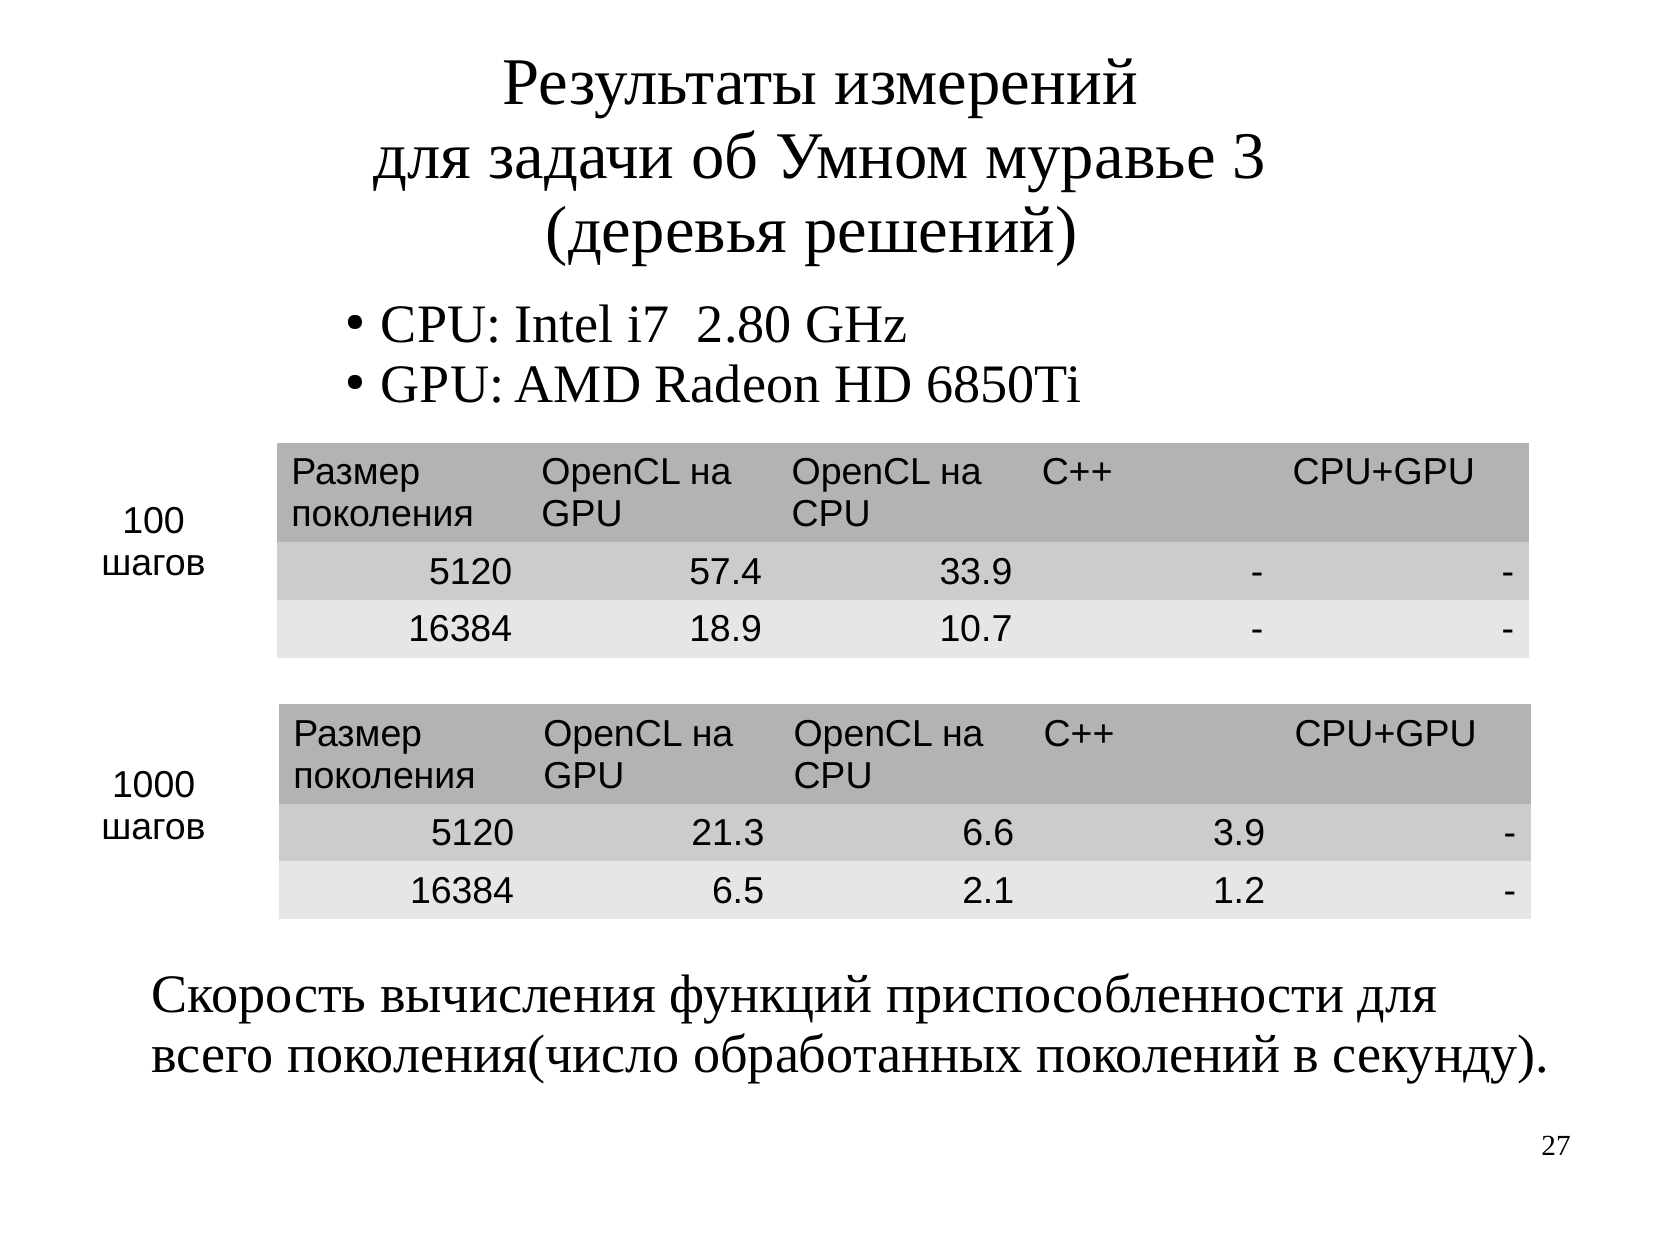

Результаты измерений
для задачи об Умном муравье 3
(деревья решений)
CPU: Intel i7 2.80 GHz
GPU: AMD Radeon HD 6850Ti
| Размер поколения | OpenCL на GPU | OpenCL на СPU | C++ | CPU+GPU |
| --- | --- | --- | --- | --- |
| 5120 | 57.4 | 33.9 | - | - |
| 16384 | 18.9 | 10.7 | - | - |
100 шагов
| Размер поколения | OpenCL на GPU | OpenCL на СPU | C++ | CPU+GPU |
| --- | --- | --- | --- | --- |
| 5120 | 21.3 | 6.6 | 3.9 | - |
| 16384 | 6.5 | 2.1 | 1.2 | - |
1000 шагов
Скорость вычисления функций приспособленности для
всего поколения(число обработанных поколений в секунду).
27